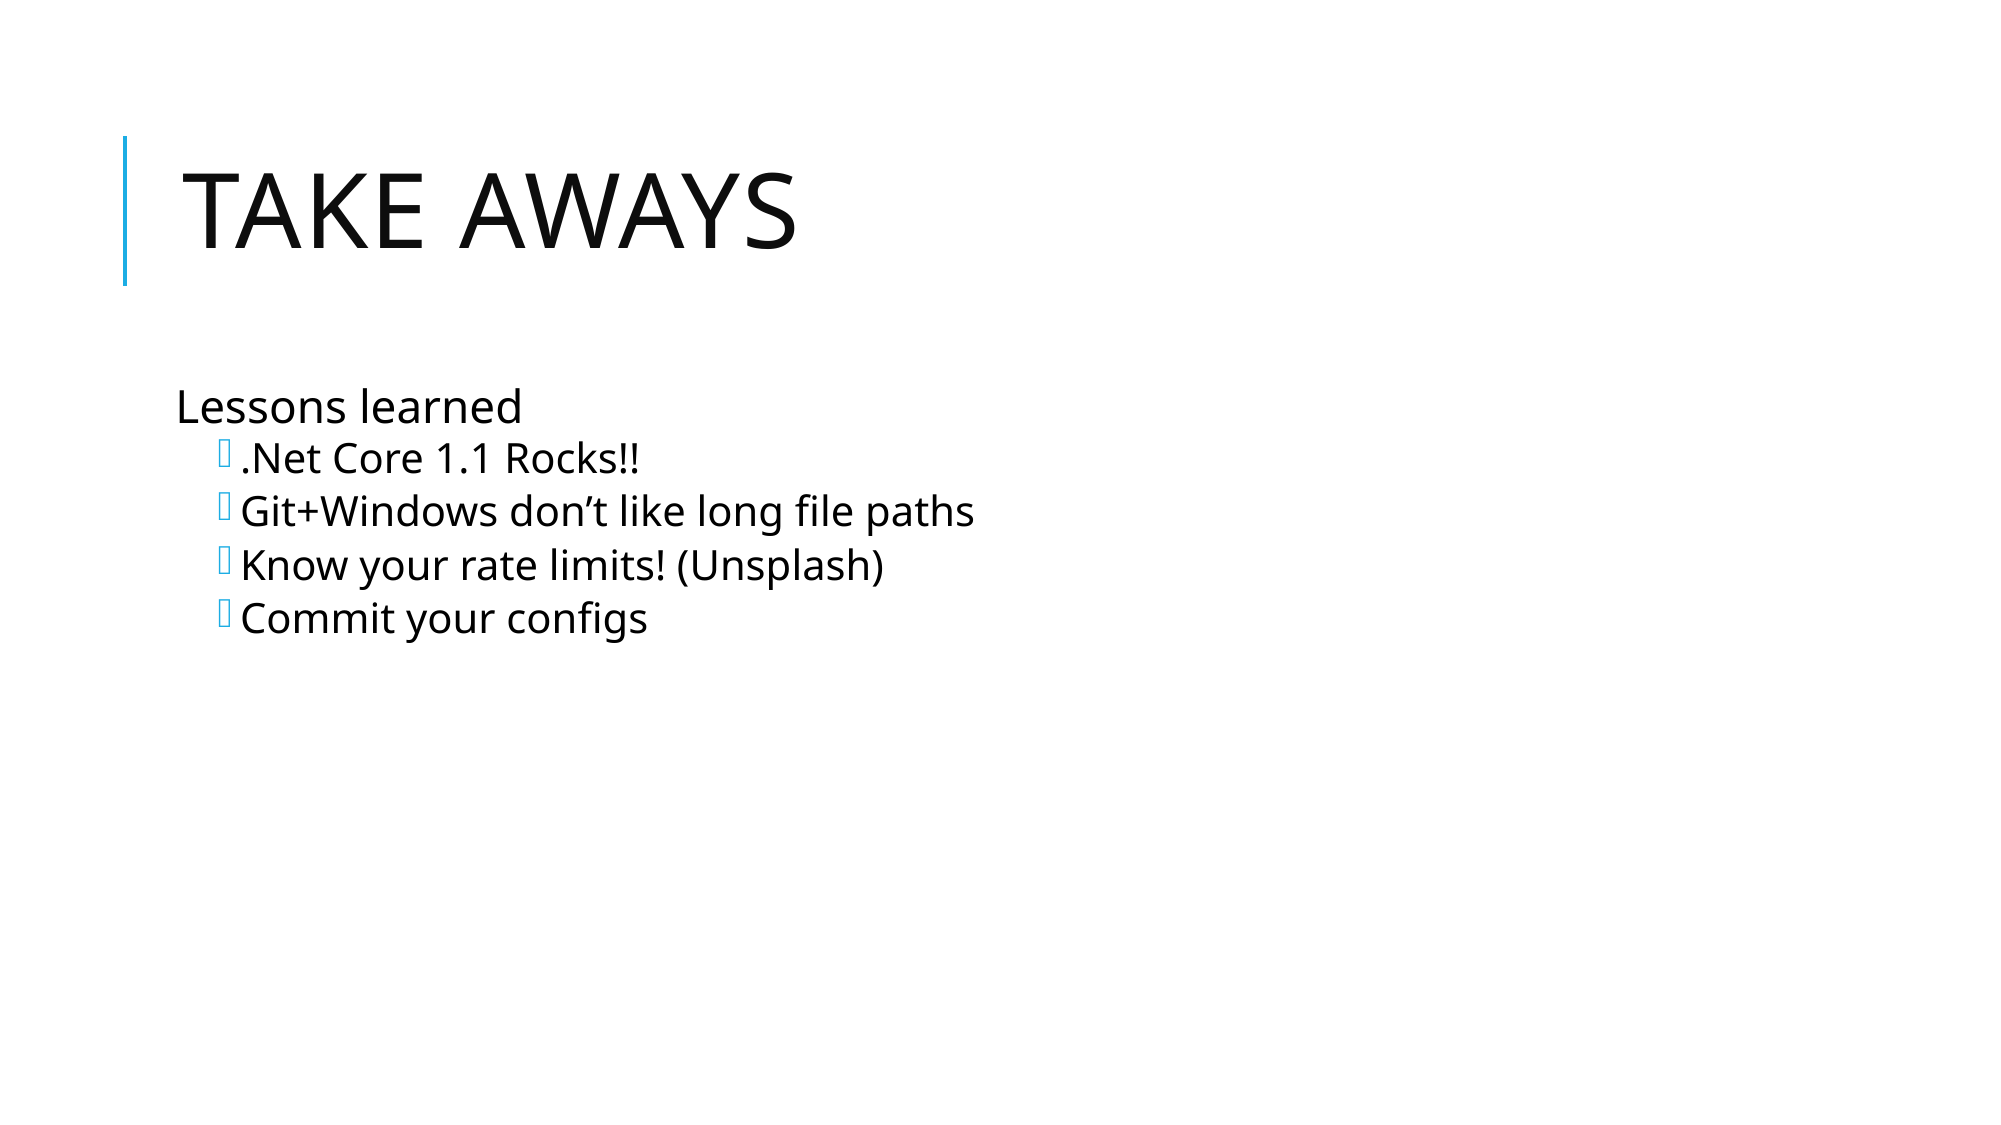

# Take AWAYS
Lessons learned
.Net Core 1.1 Rocks!!
Git+Windows don’t like long file paths
Know your rate limits! (Unsplash)
Commit your configs